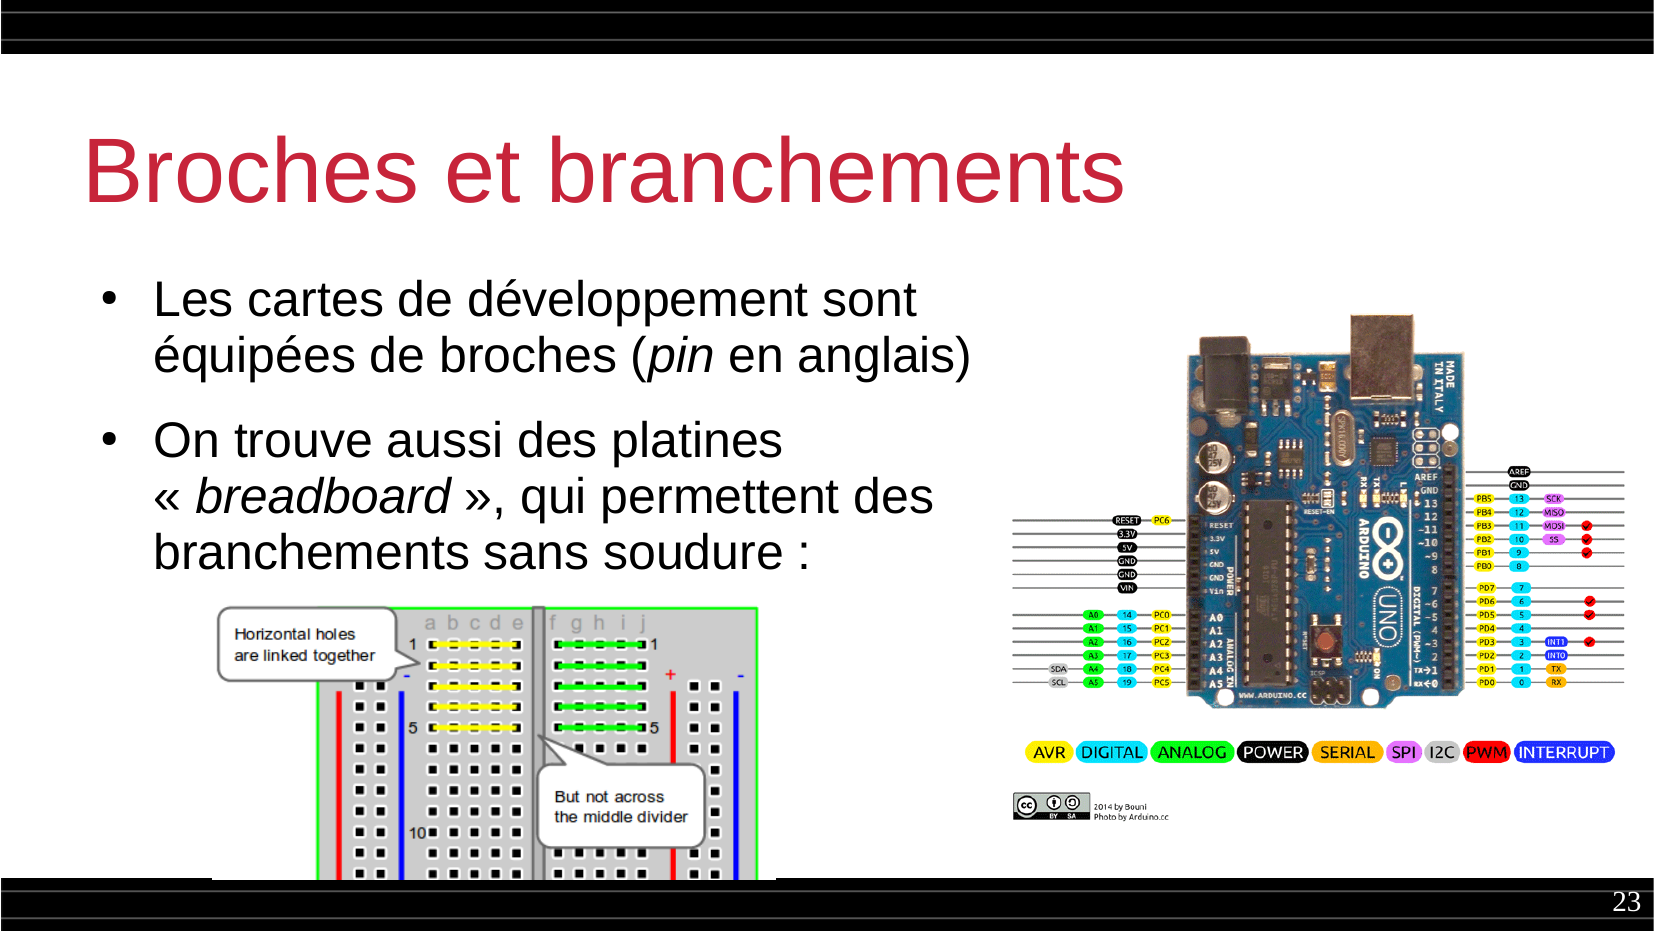

# Broches et branchements
Les cartes de développement sont équipées de broches (pin en anglais)
On trouve aussi des platines « breadboard », qui permettent des branchements sans soudure :